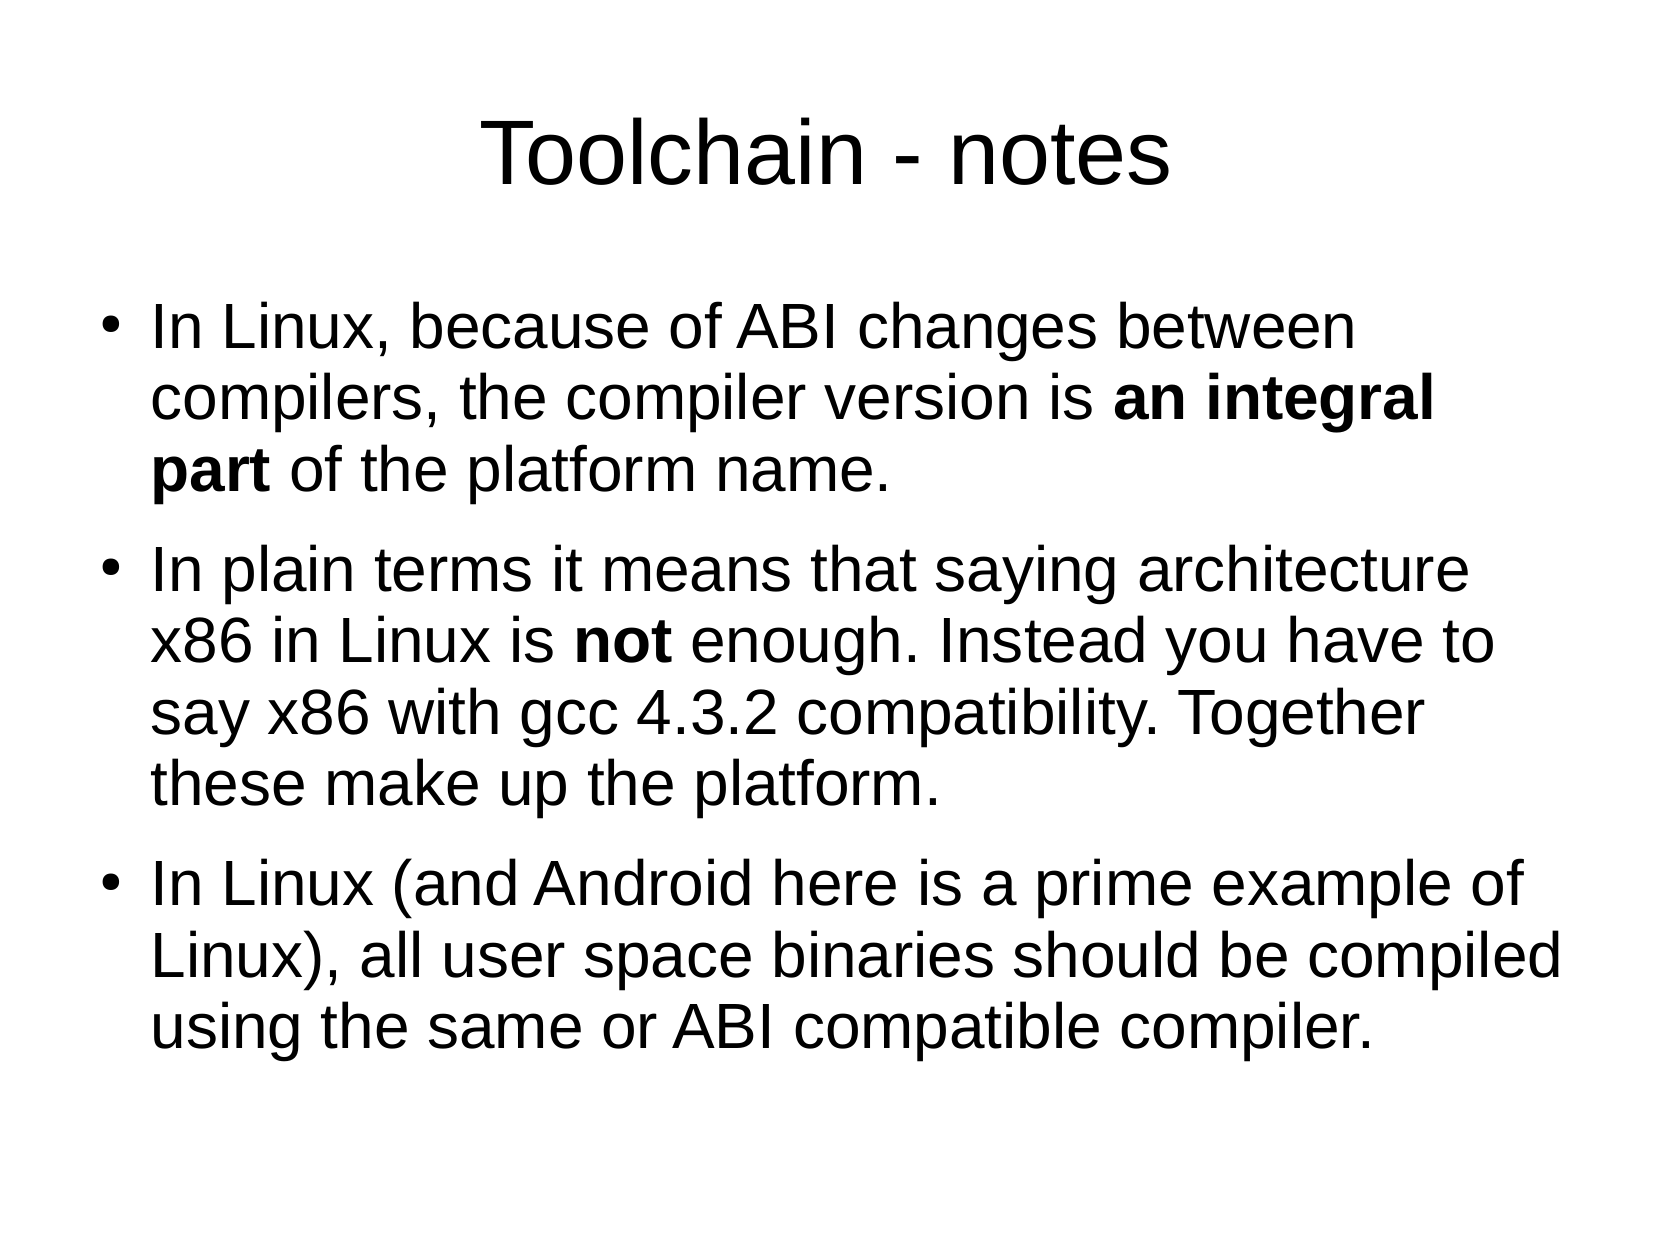

# Toolchain - notes
In Linux, because of ABI changes between compilers, the compiler version is an integral part of the platform name.
In plain terms it means that saying architecture x86 in Linux is not enough. Instead you have to say x86 with gcc 4.3.2 compatibility. Together these make up the platform.
In Linux (and Android here is a prime example of Linux), all user space binaries should be compiled using the same or ABI compatible compiler.